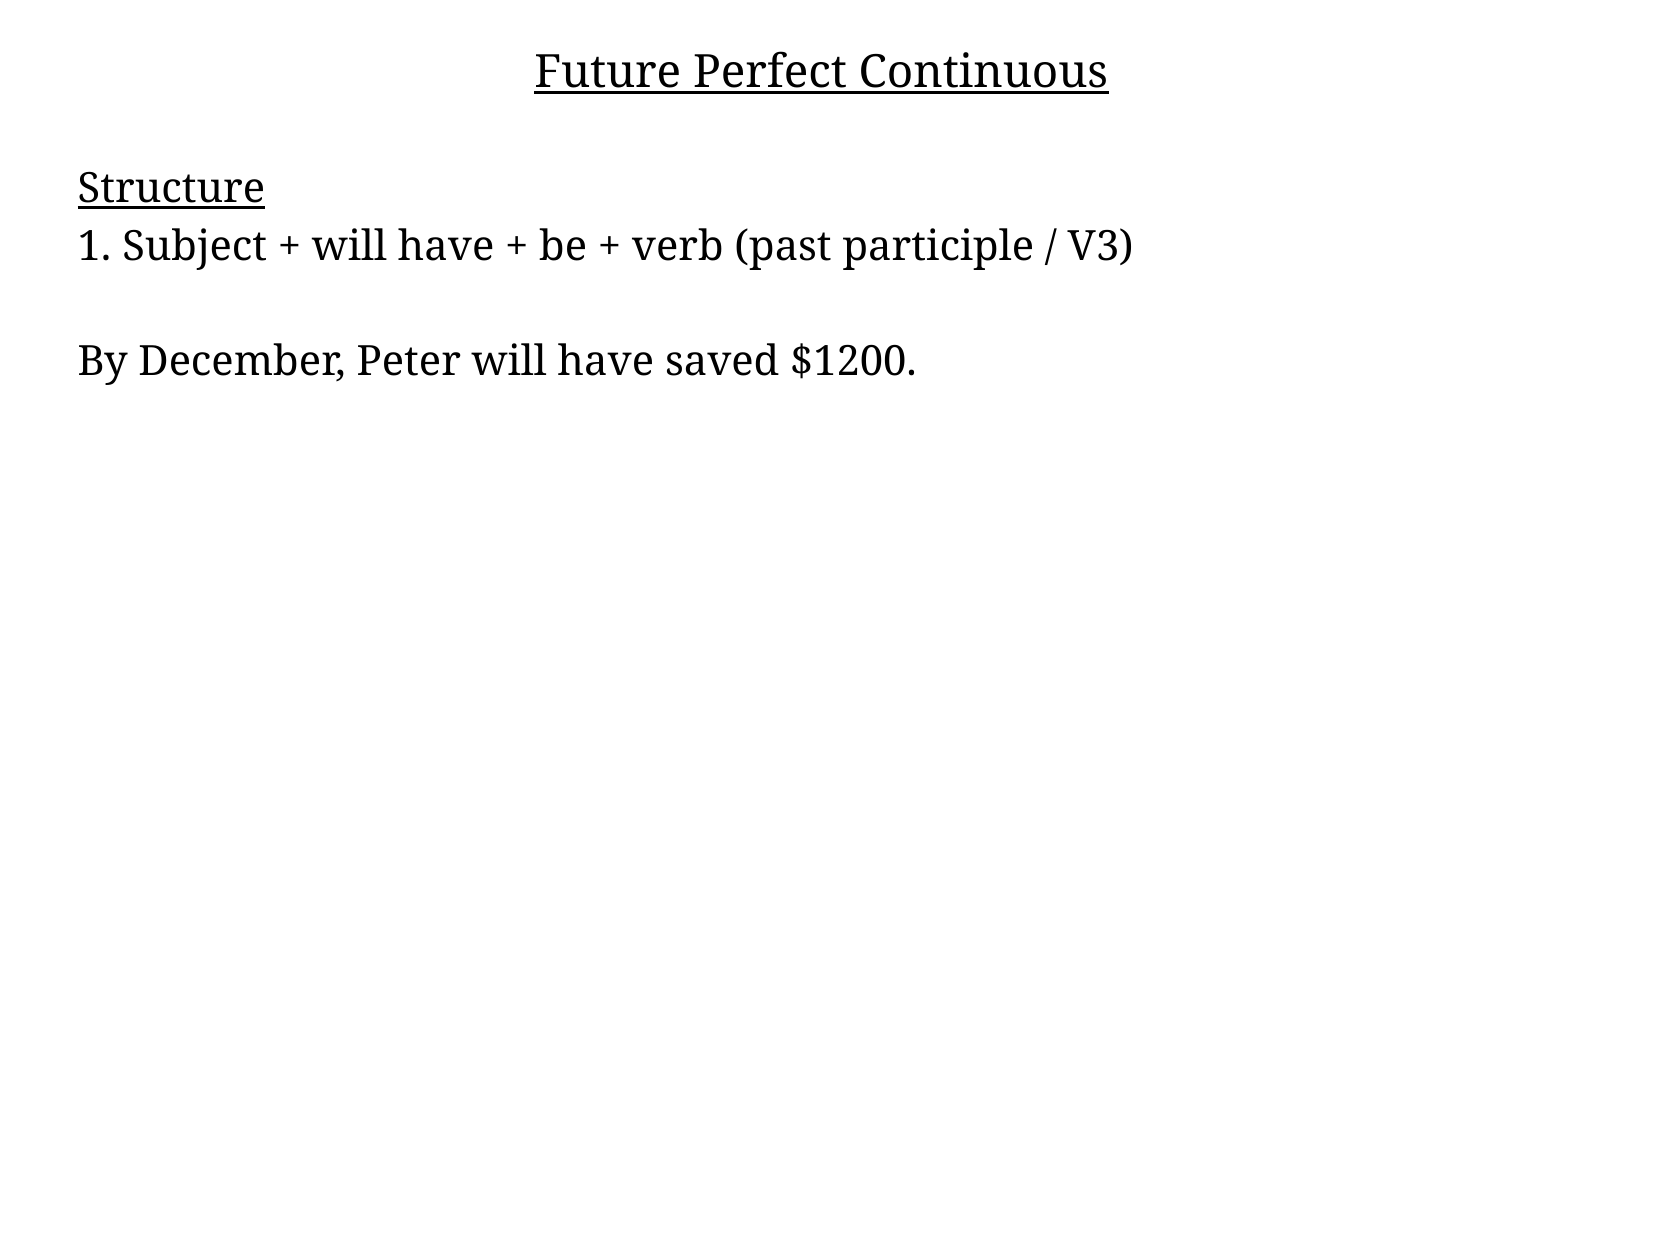

Future Perfect Continuous
Structure
1. Subject + will have + be + verb (past participle / V3)
By December, Peter will have saved $1200.